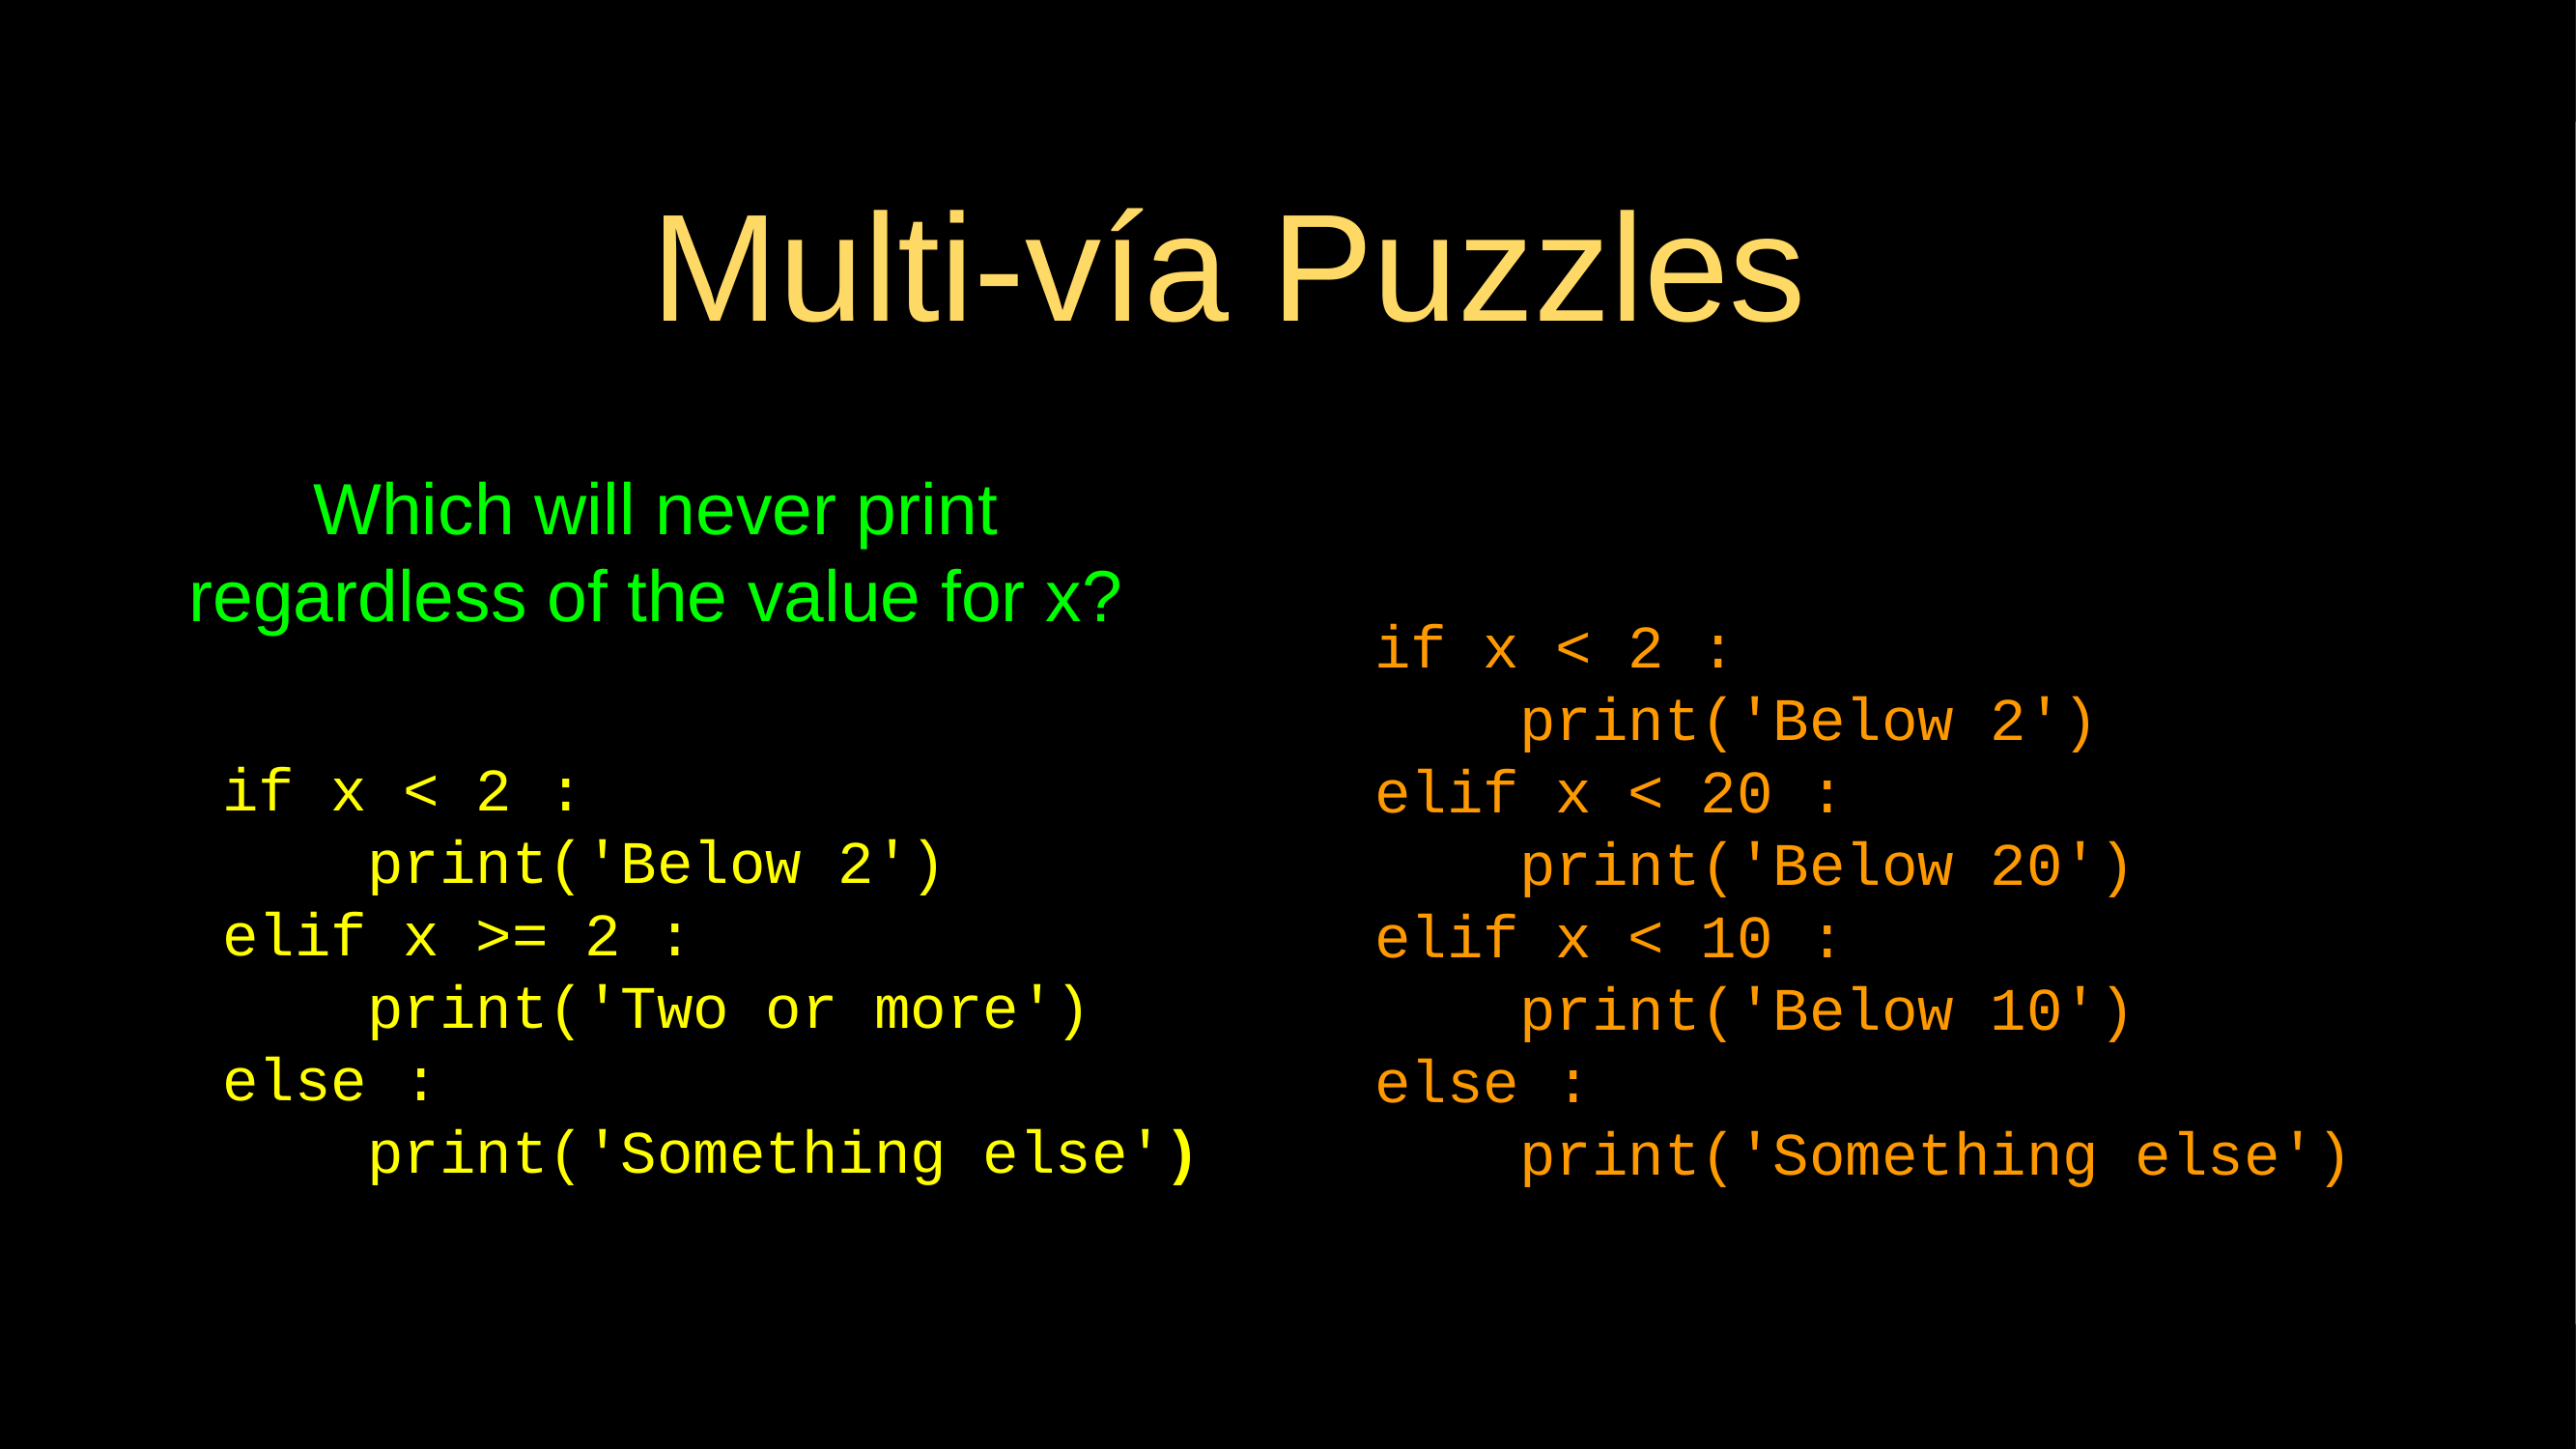

# Multi-vía Puzzles
Which will never print regardless of the value for x?
if x < 2 :
 print('Below 2')
elif x < 20 :
 print('Below 20')
elif x < 10 :
 print('Below 10')
else :
 print('Something else')
if x < 2 :
 print('Below 2')
elif x >= 2 :
 print('Two or more')
else :
 print('Something else')